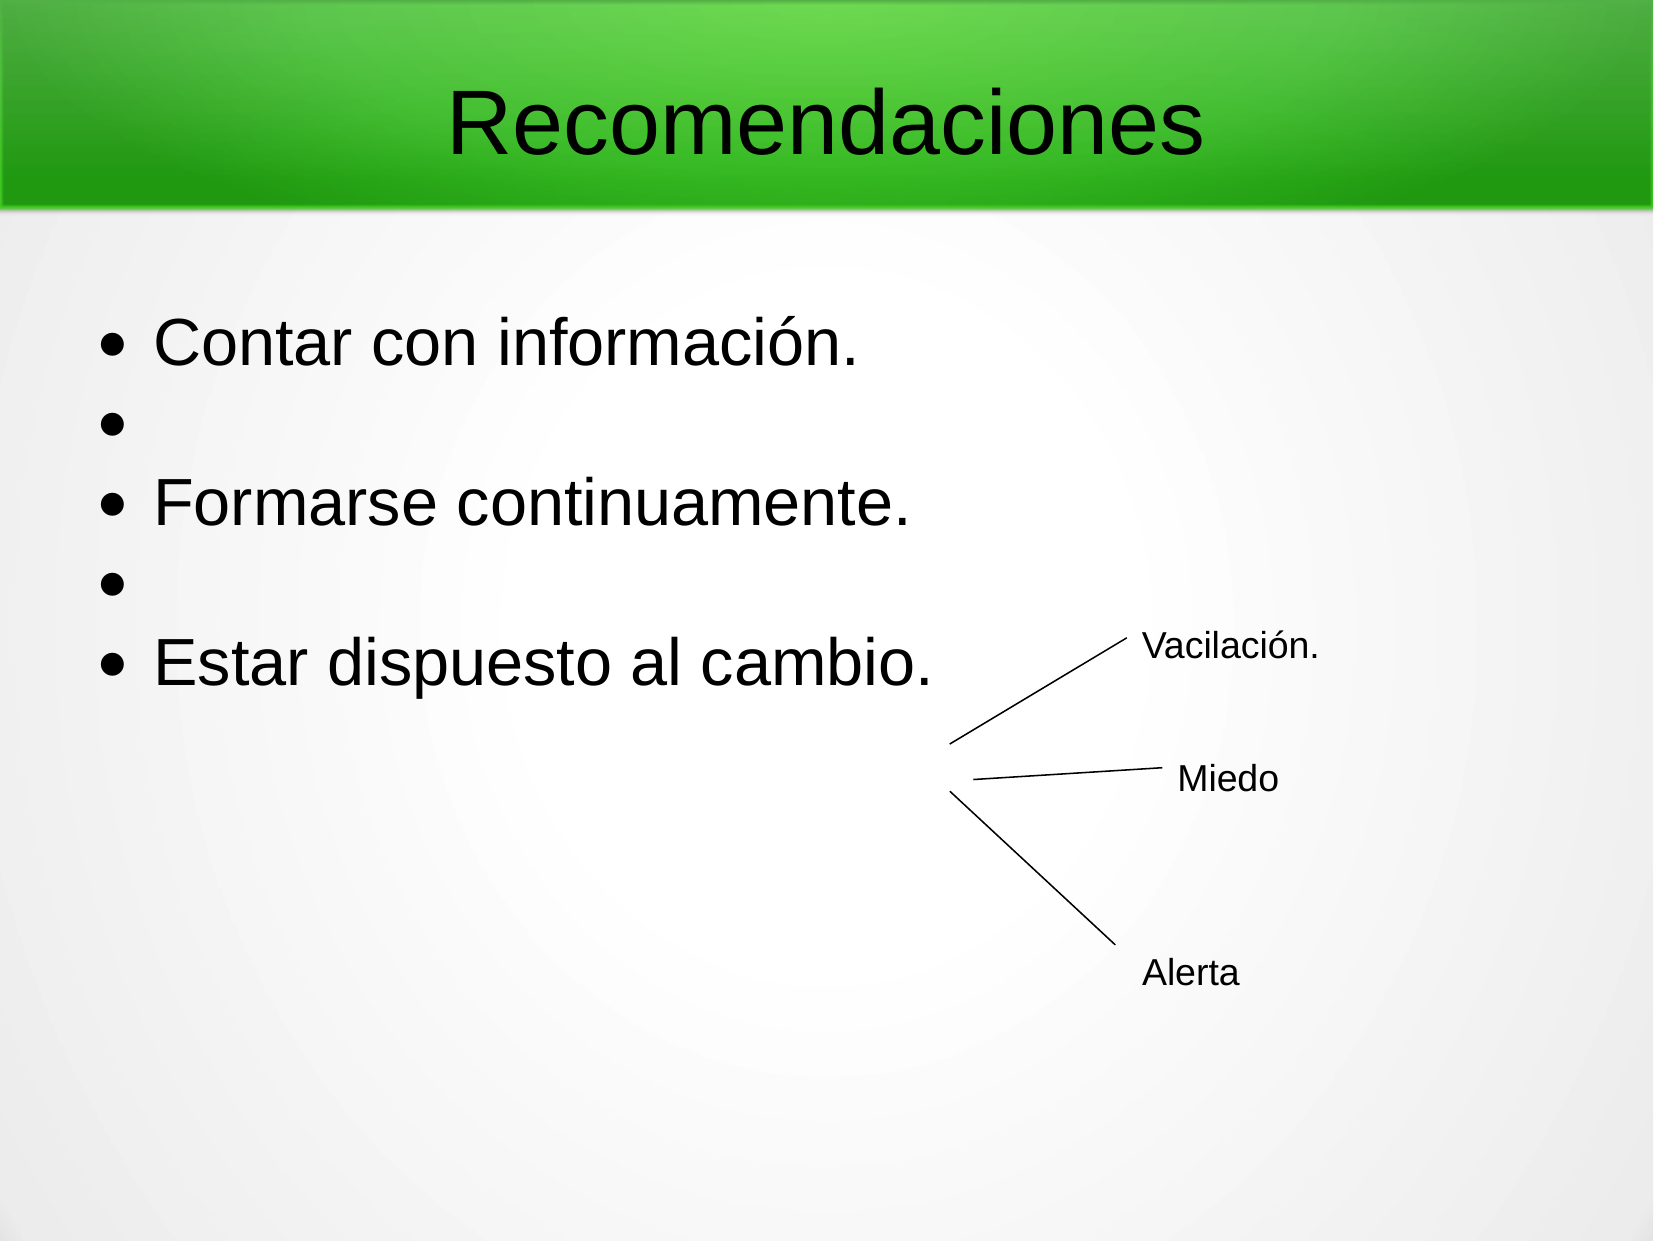

Recomendaciones
Contar con información.
Formarse continuamente.
Estar dispuesto al cambio.
Vacilación.
Miedo
Alerta